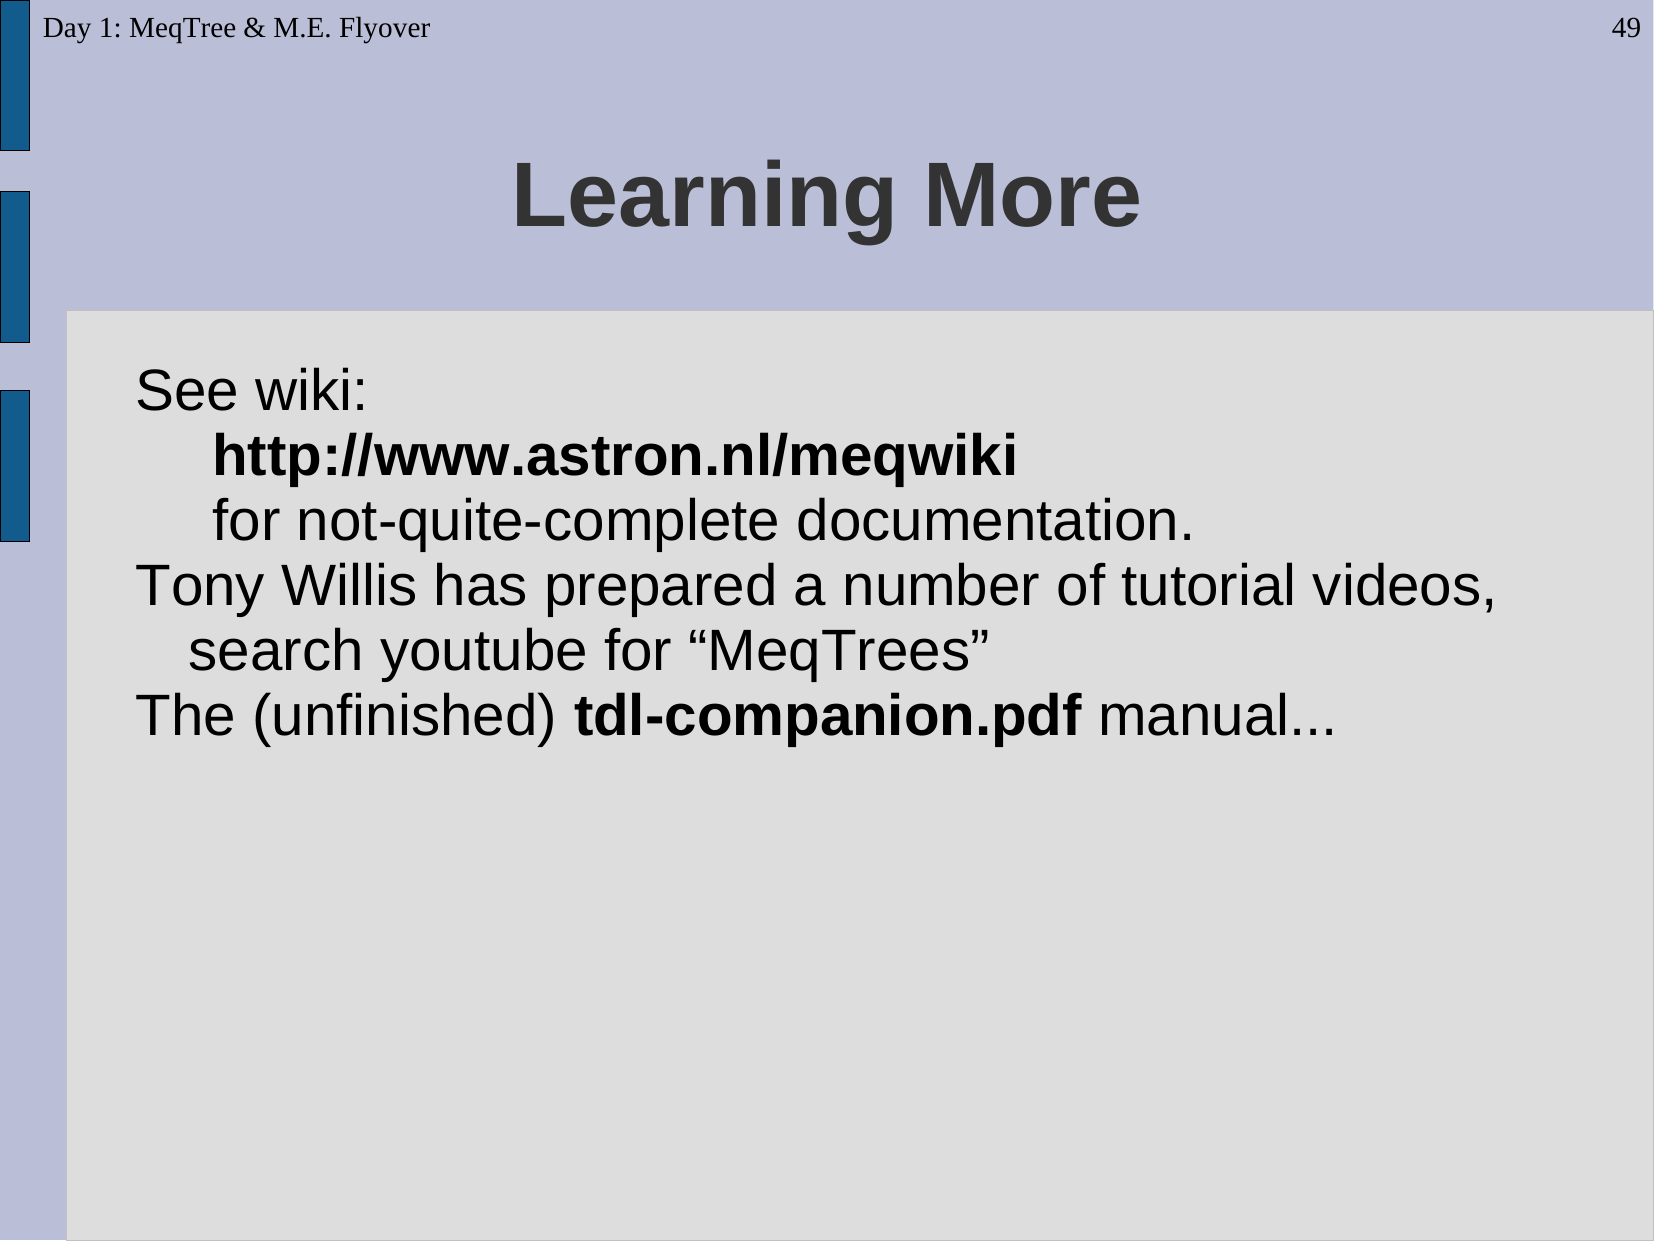

Day 1: MeqTree & M.E. Flyover
49
# Learning More
See wiki:
http://www.astron.nl/meqwiki
for not-quite-complete documentation.
Tony Willis has prepared a number of tutorial videos, search youtube for “MeqTrees”
The (unfinished) tdl-companion.pdf manual...